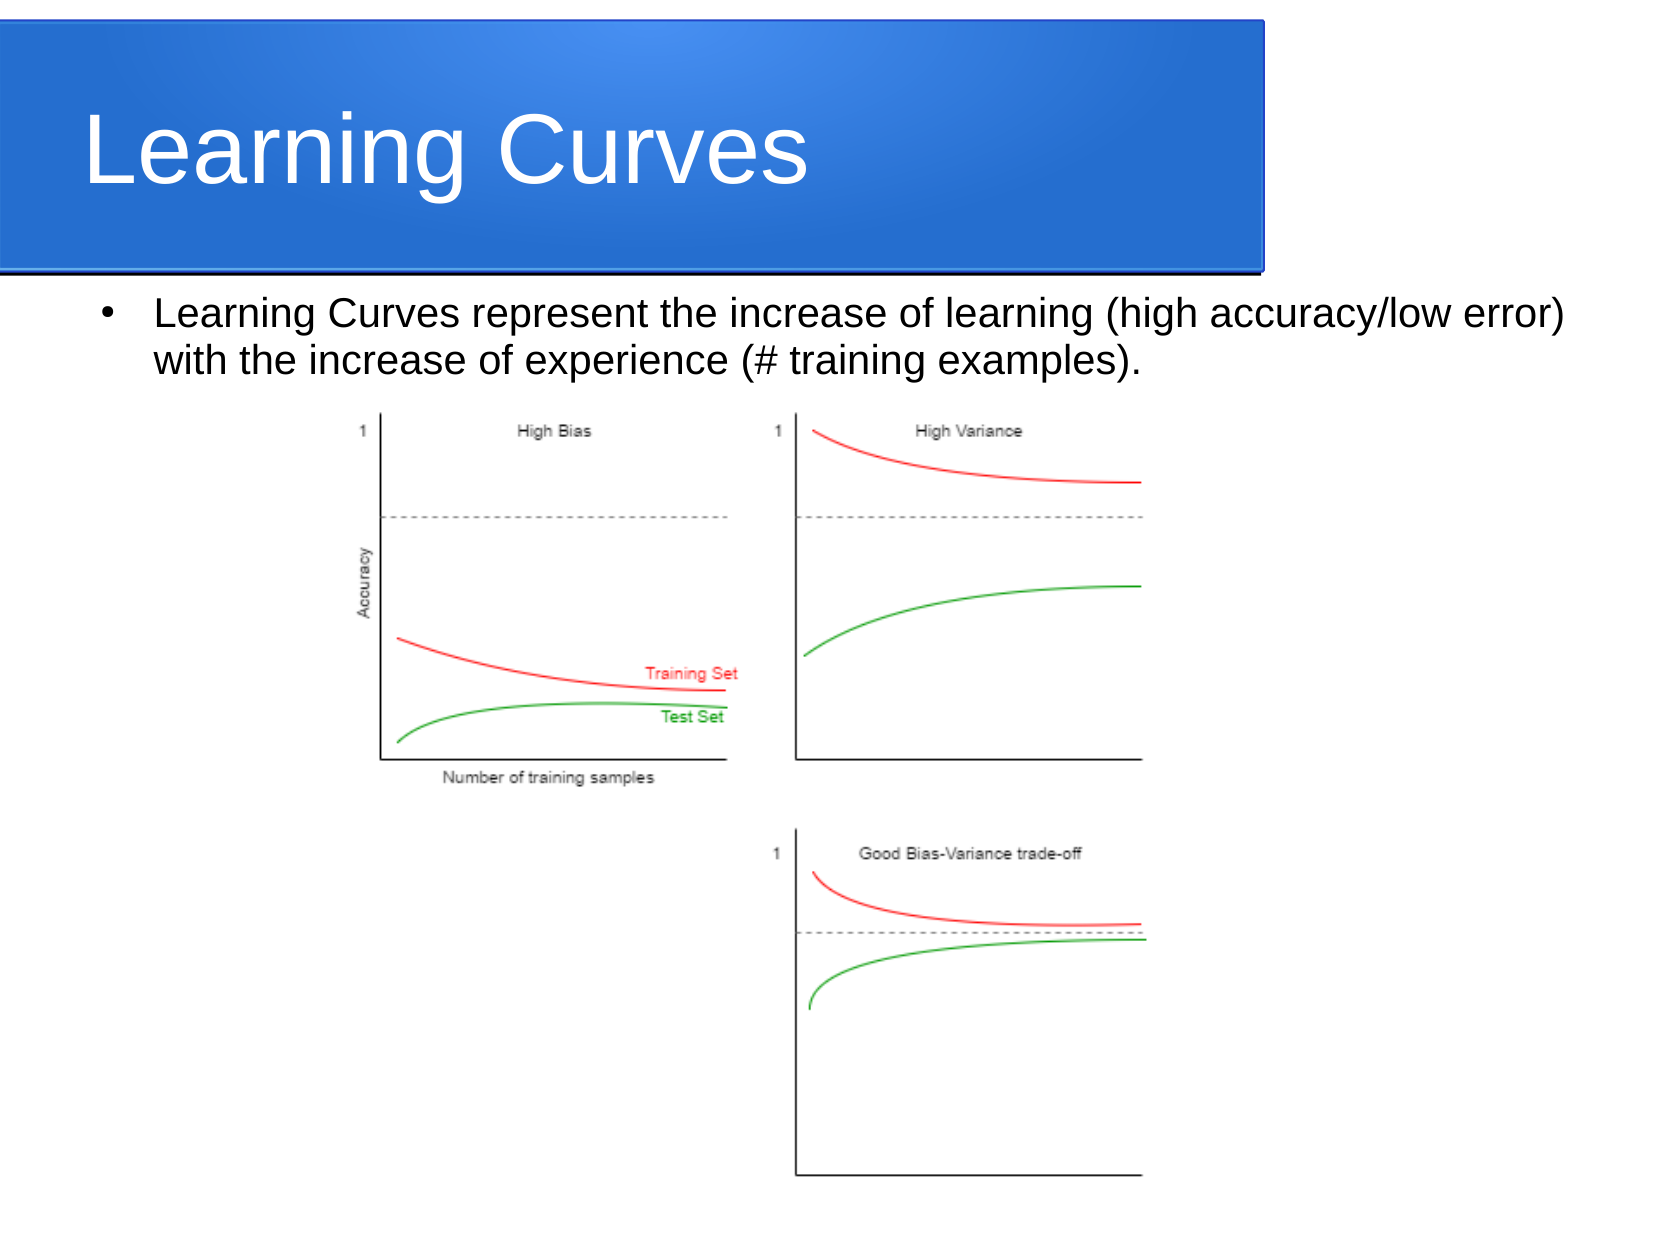

# Learning Curves
Learning Curves represent the increase of learning (high accuracy/low error) with the increase of experience (# training examples).